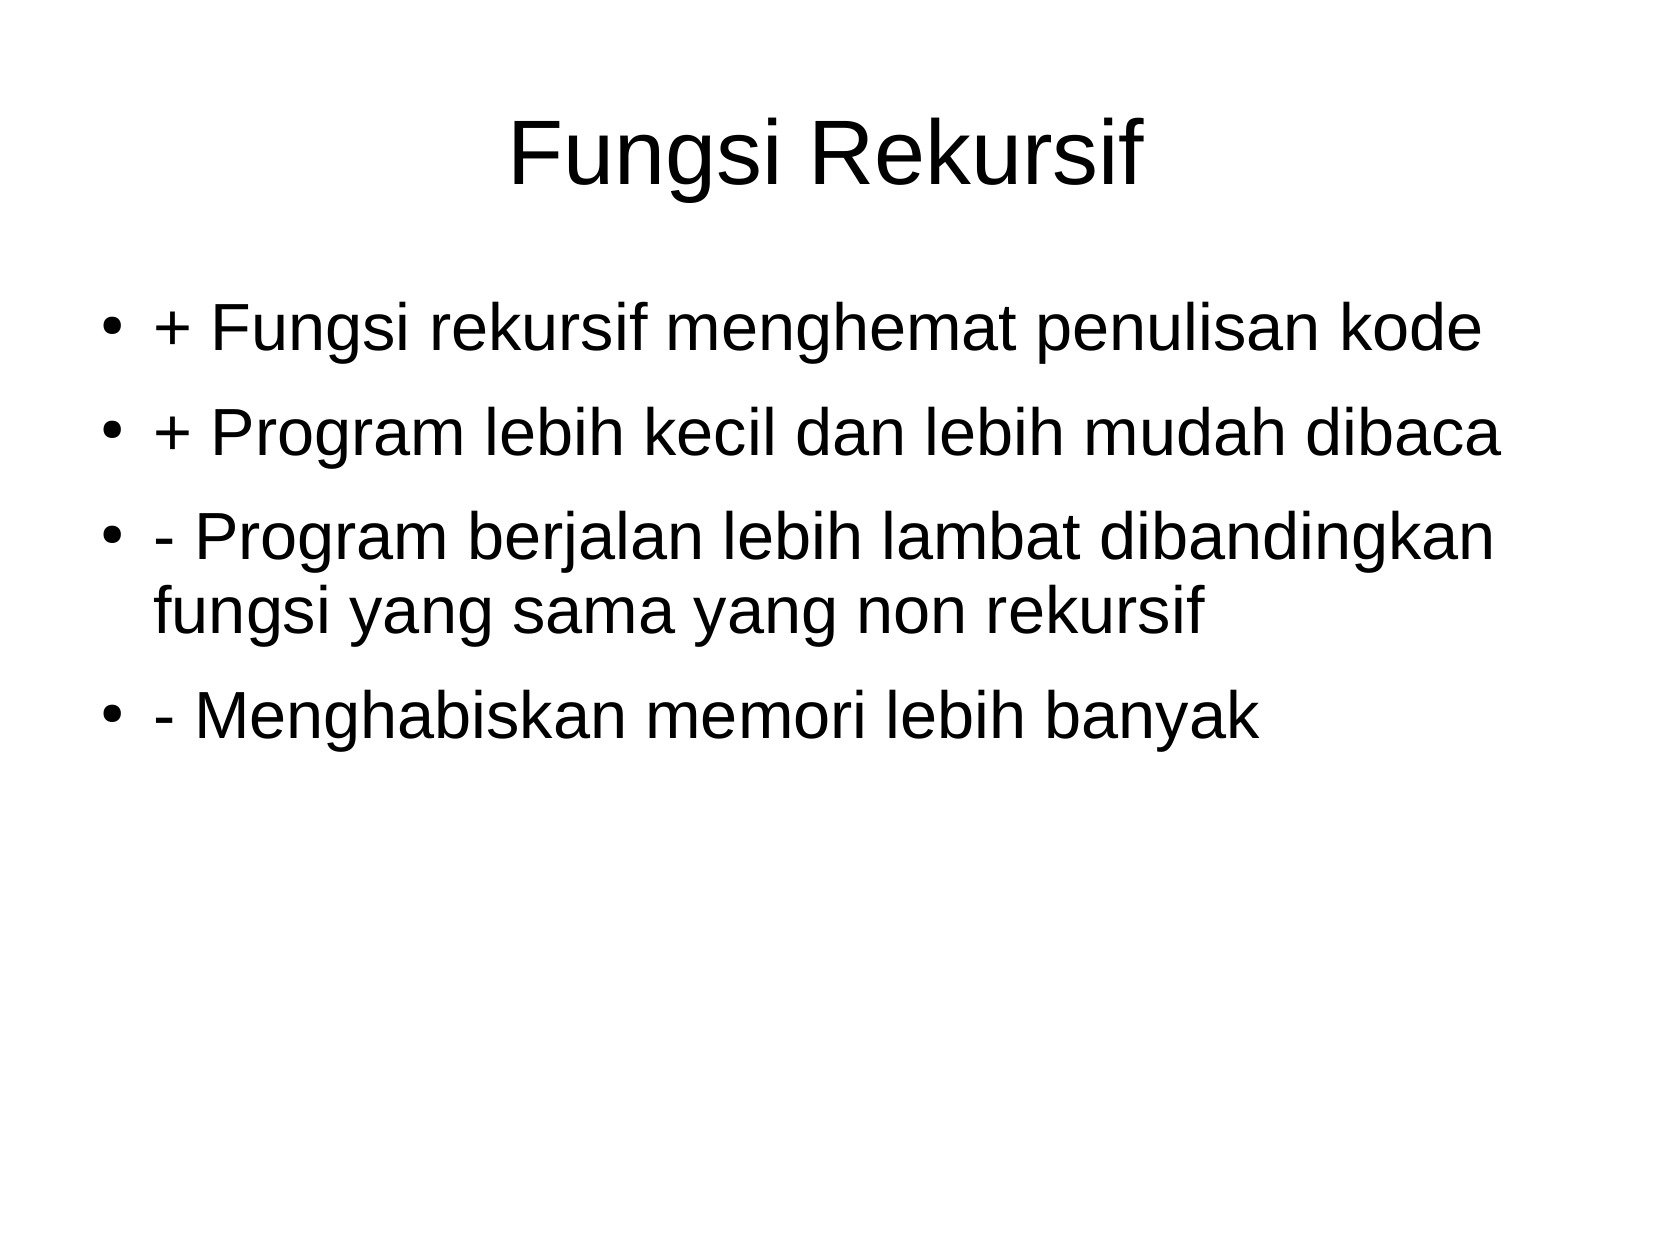

# Fungsi Rekursif
+ Fungsi rekursif menghemat penulisan kode
+ Program lebih kecil dan lebih mudah dibaca
- Program berjalan lebih lambat dibandingkan fungsi yang sama yang non rekursif
- Menghabiskan memori lebih banyak